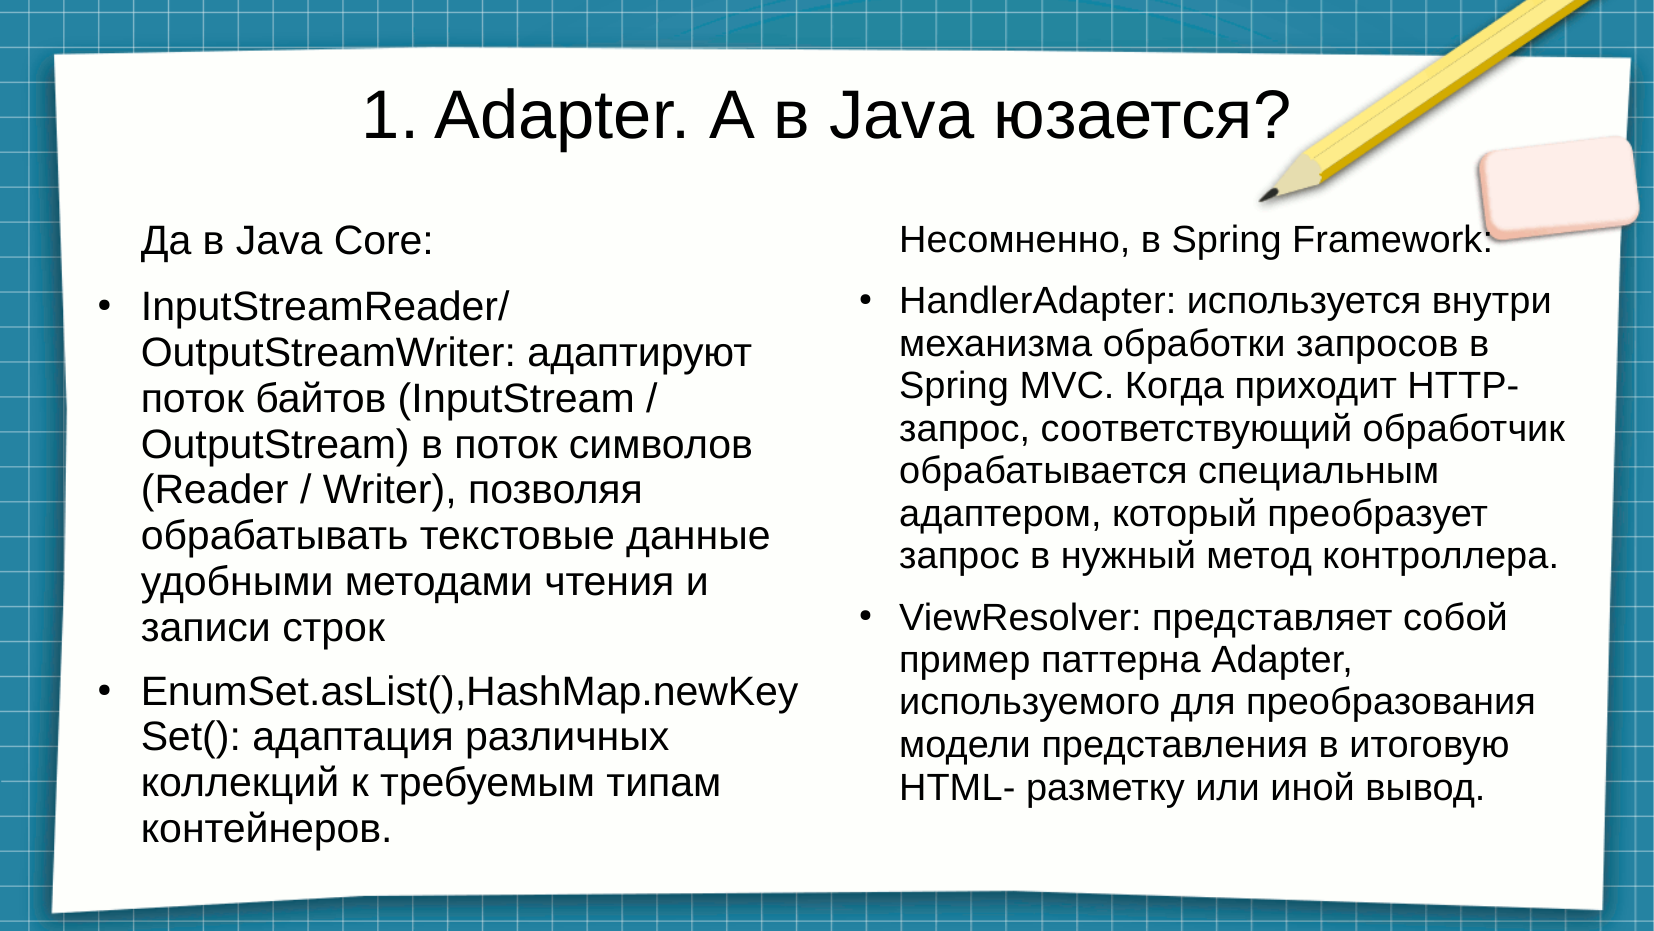

# 1. Adapter. А в Java юзается?
Да в Java Core:
InputStreamReader/OutputStreamWriter: адаптируют поток байтов (InputStream / OutputStream) в поток символов (Reader / Writer), позволяя обрабатывать текстовые данные удобными методами чтения и записи строк
EnumSet.asList(),HashMap.newKeySet(): адаптация различных коллекций к требуемым типам контейнеров.
Несомненно, в Spring Framework:
HandlerAdapter: используется внутри механизма обработки запросов в Spring MVC. Когда приходит HTTP-запрос, соответствующий обработчик обрабатывается специальным адаптером, который преобразует запрос в нужный метод контроллера.
ViewResolver: представляет собой пример паттерна Adapter, используемого для преобразования модели представления в итоговую HTML- разметку или иной вывод.